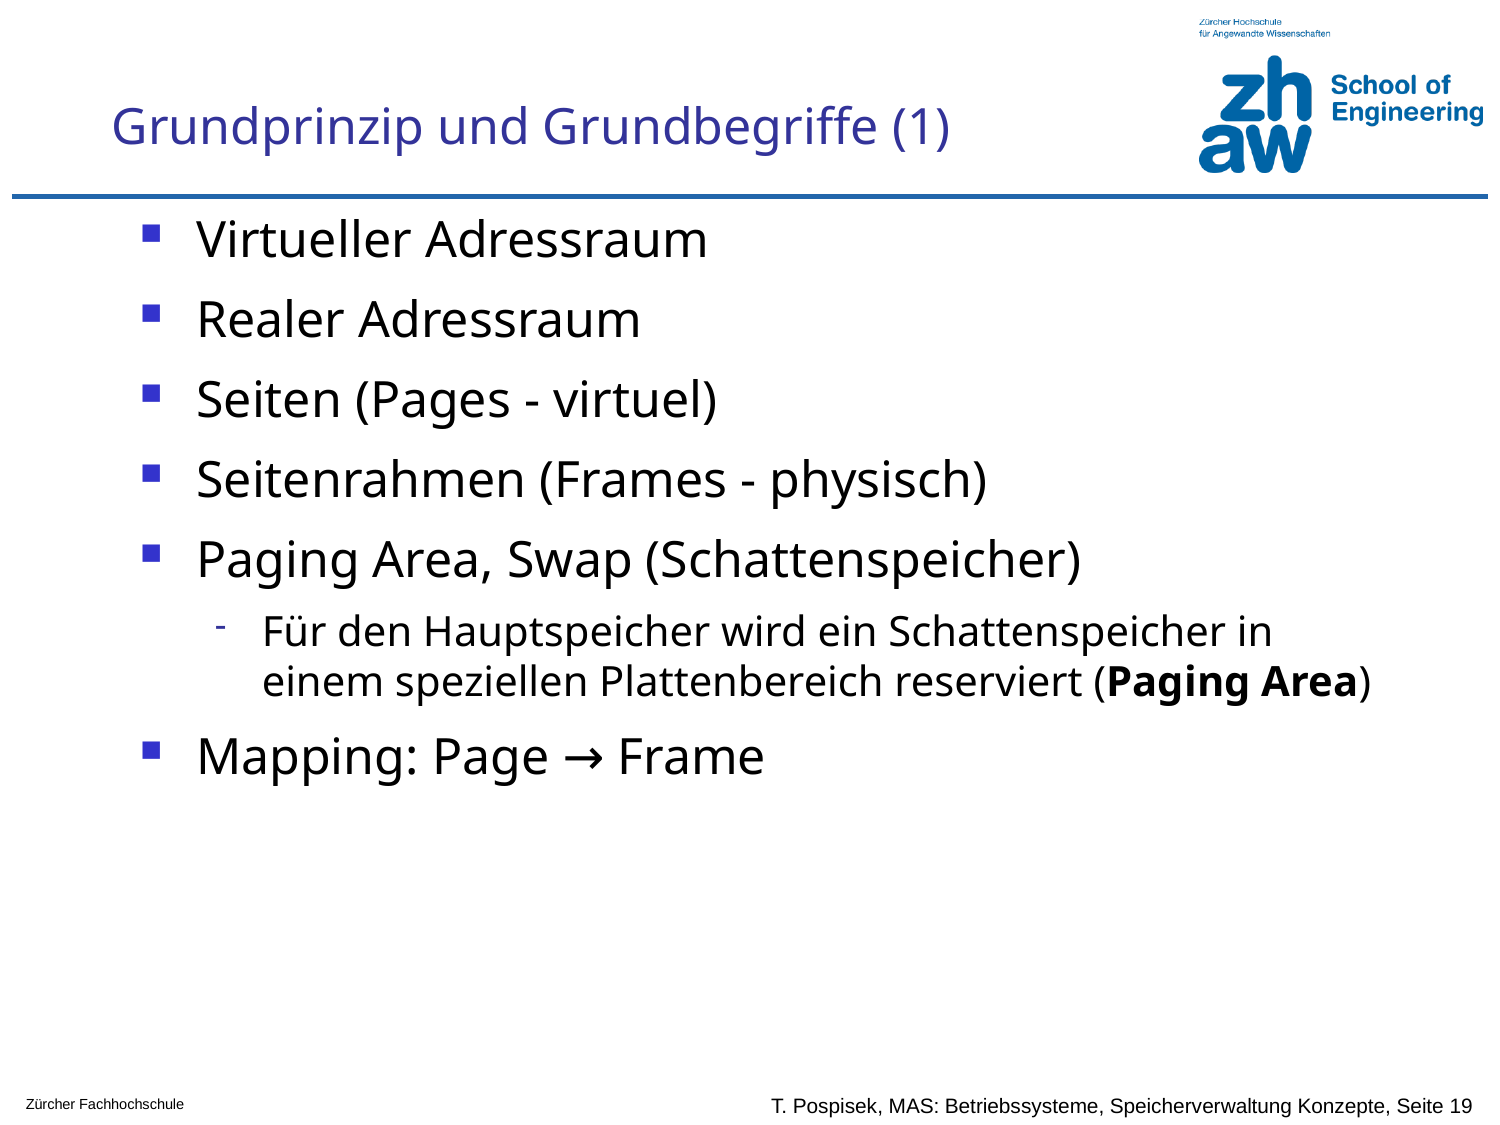

# Grundprinzip und Grundbegriffe (1)
Virtueller Adressraum
Realer Adressraum
Seiten (Pages - virtuel)
Seitenrahmen (Frames - physisch)
Paging Area, Swap (Schattenspeicher)
Für den Hauptspeicher wird ein Schattenspeicher in einem speziellen Plattenbereich reserviert (Paging Area)
Mapping: Page → Frame